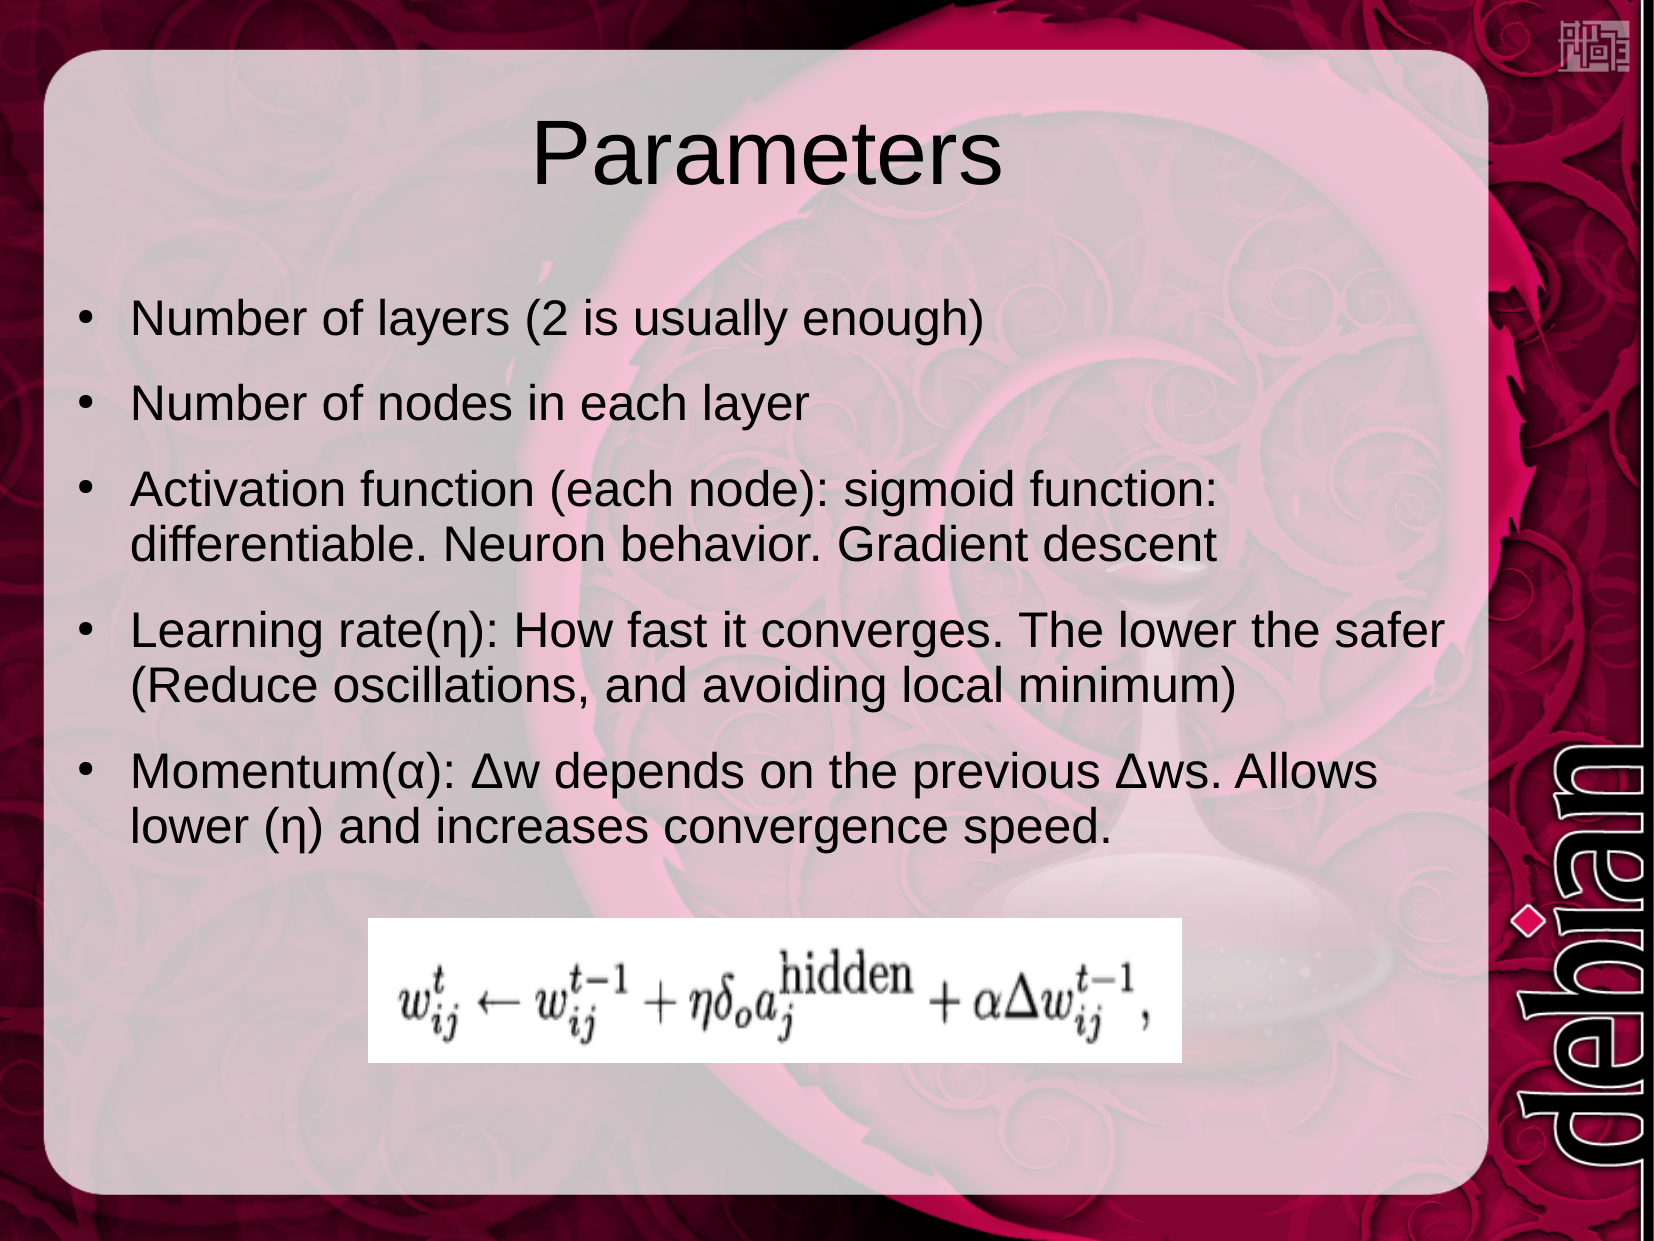

# Parameters
Number of layers (2 is usually enough)
Number of nodes in each layer
Activation function (each node): sigmoid function: differentiable. Neuron behavior. Gradient descent
Learning rate(η): How fast it converges. The lower the safer (Reduce oscillations, and avoiding local minimum)
Momentum(α): Δw depends on the previous Δws. Allows lower (η) and increases convergence speed.